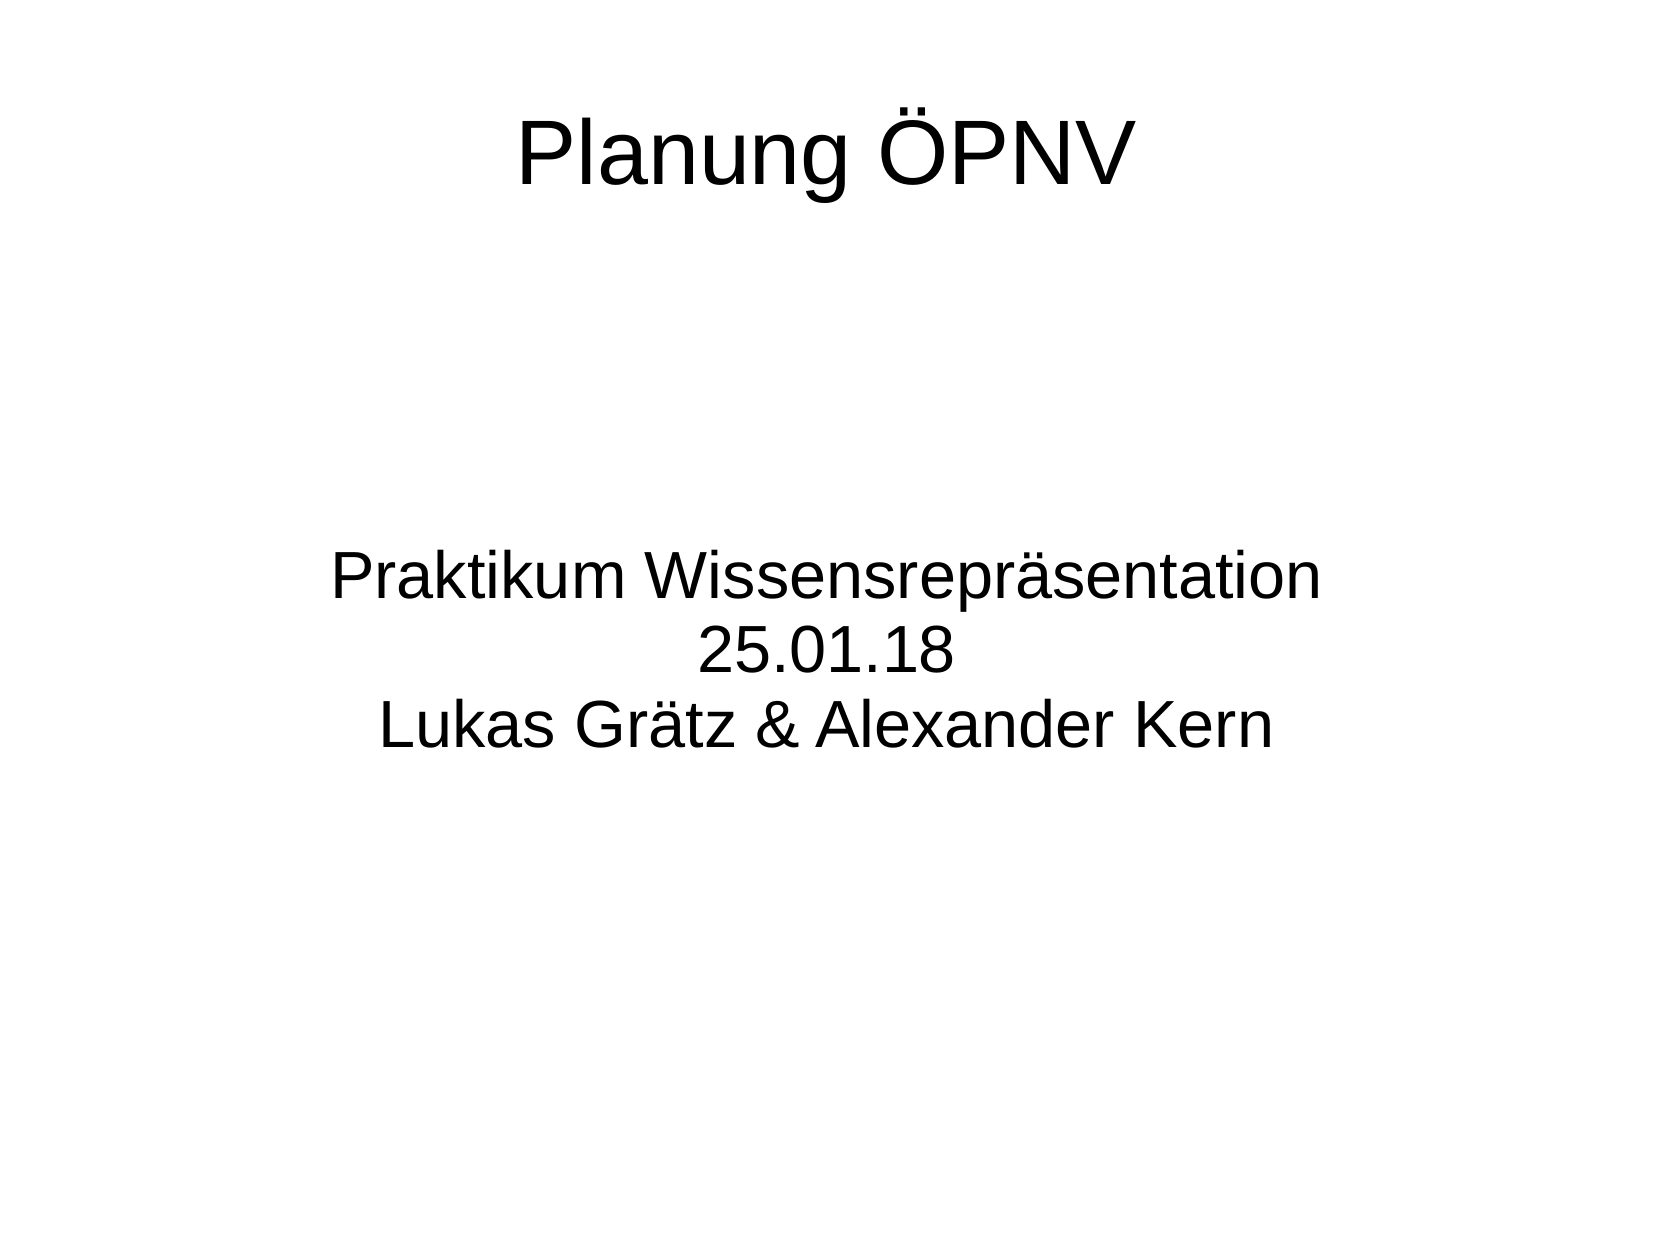

# Planung ÖPNV
Praktikum Wissensrepräsentation
25.01.18
Lukas Grätz & Alexander Kern